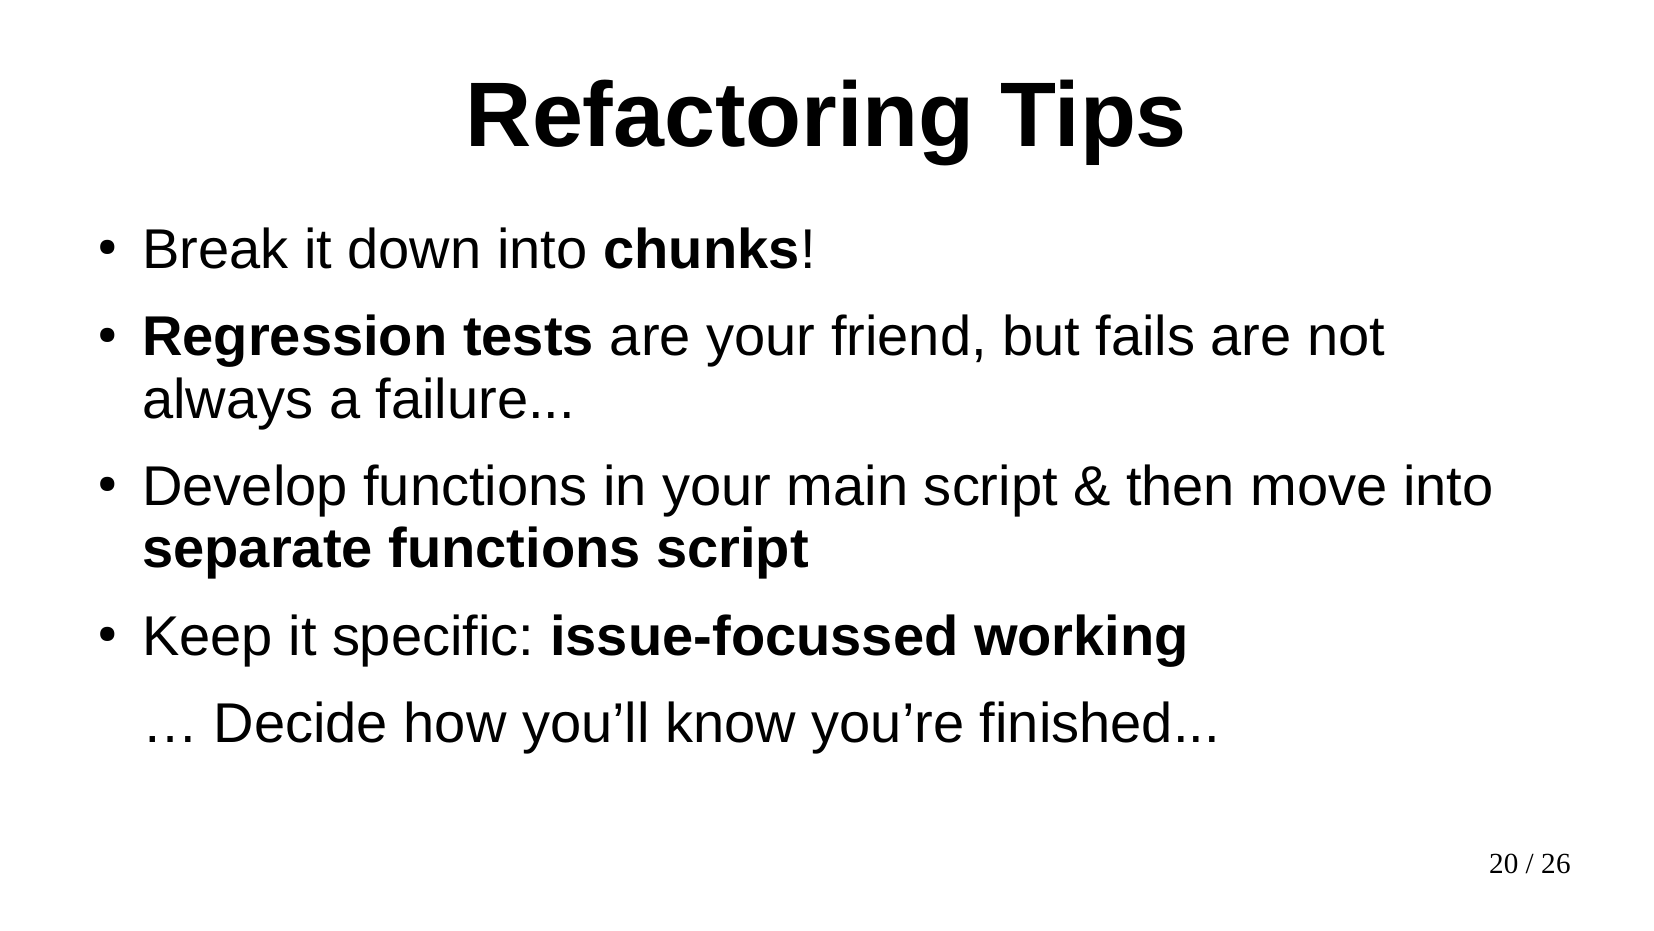

# Refactoring Tips
Break it down into chunks!
Regression tests are your friend, but fails are not always a failure...
Develop functions in your main script & then move into separate functions script
Keep it specific: issue-focussed working
… Decide how you’ll know you’re finished...
20